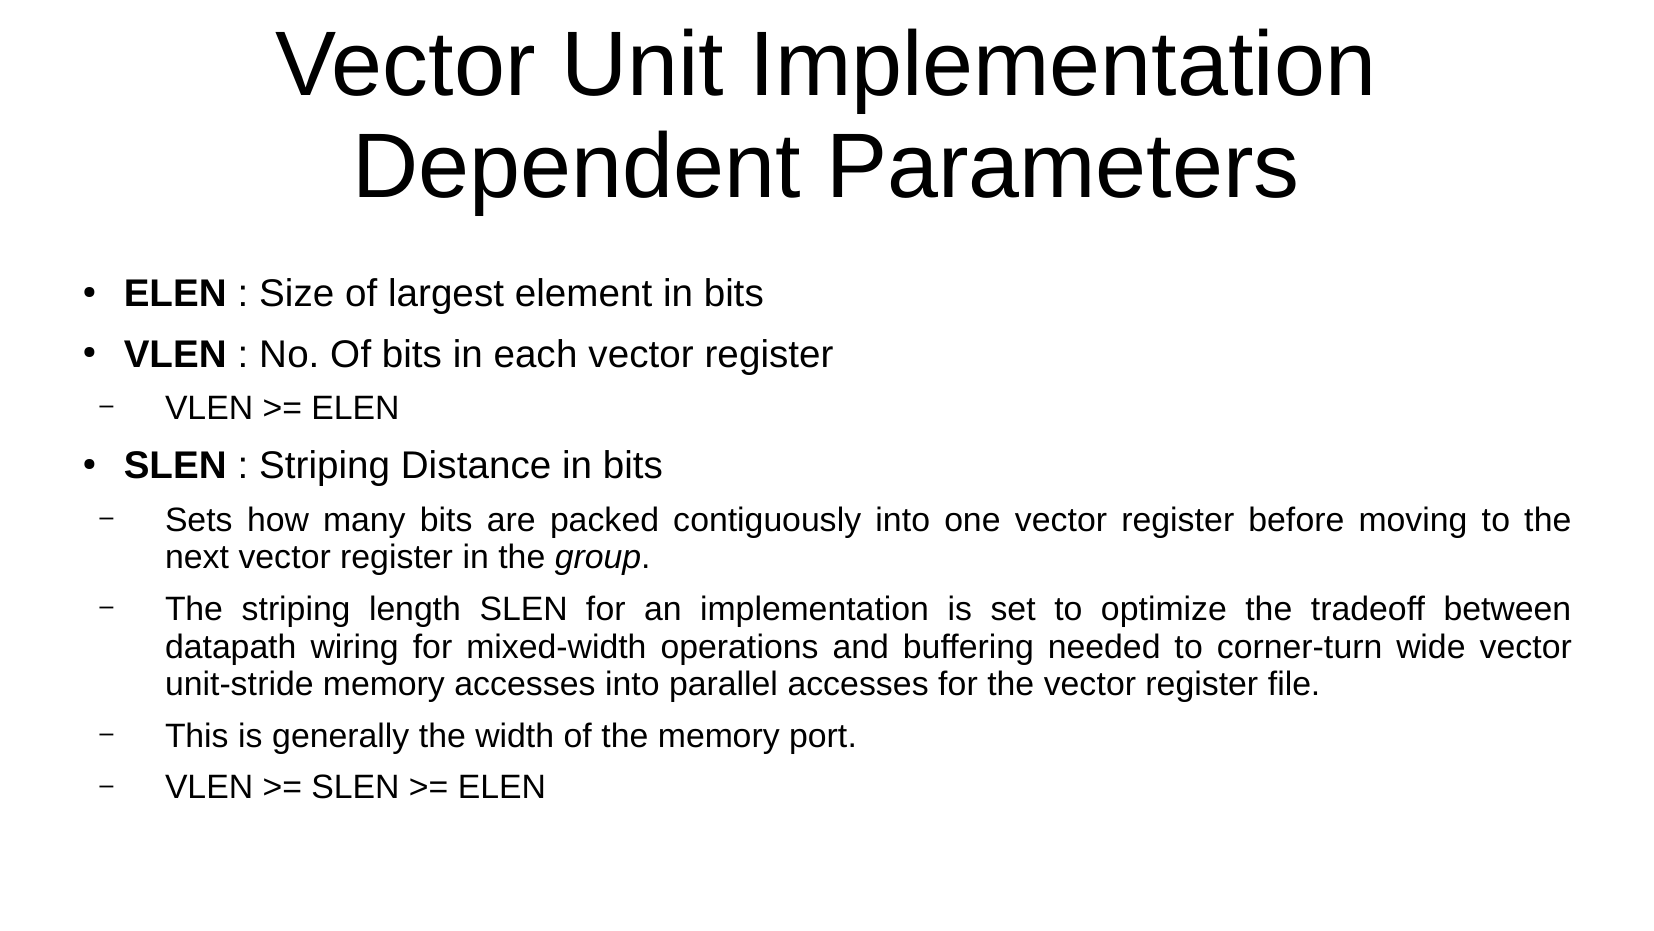

# Vector Unit Implementation Dependent Parameters
ELEN : Size of largest element in bits
VLEN : No. Of bits in each vector register
VLEN >= ELEN
SLEN : Striping Distance in bits
Sets how many bits are packed contiguously into one vector register before moving to the next vector register in the group.
The striping length SLEN for an implementation is set to optimize the tradeoff between datapath wiring for mixed-width operations and buffering needed to corner-turn wide vector unit-stride memory accesses into parallel accesses for the vector register file.
This is generally the width of the memory port.
VLEN >= SLEN >= ELEN